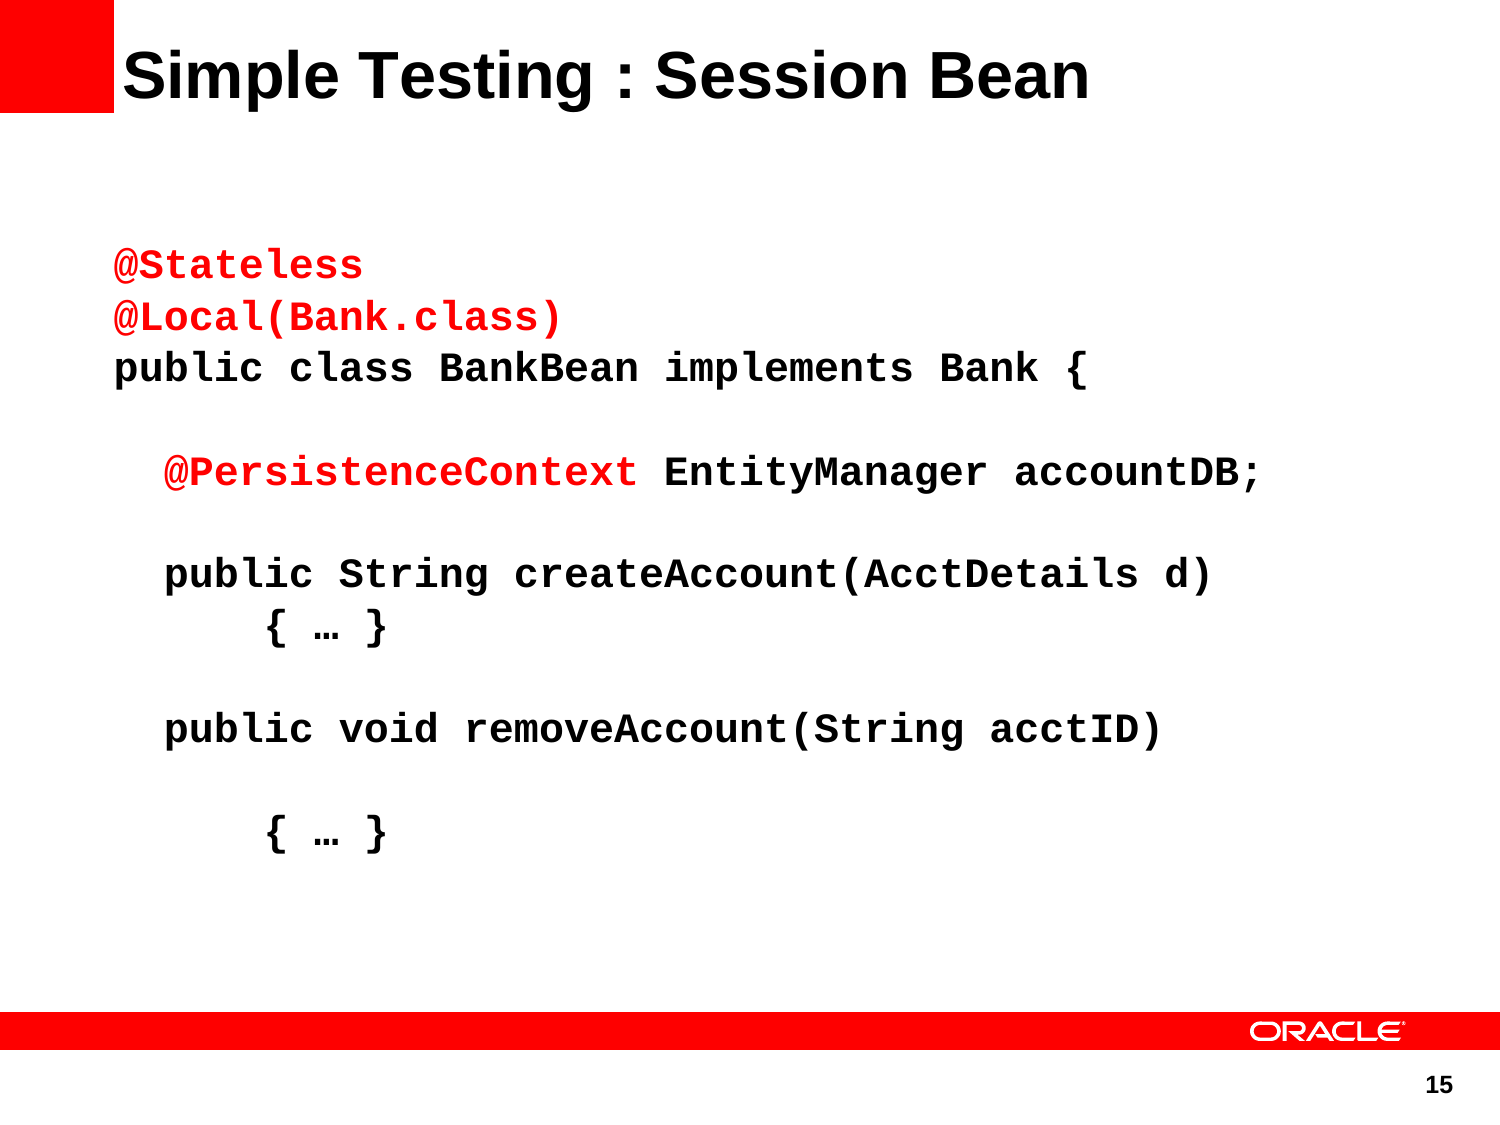

# Simple Testing : Session Bean
@Stateless
@Local(Bank.class)
public class BankBean implements Bank {
 @PersistenceContext EntityManager accountDB;
 public String createAccount(AcctDetails d)
	{ … }
 public void removeAccount(String acctID)
	{ … }